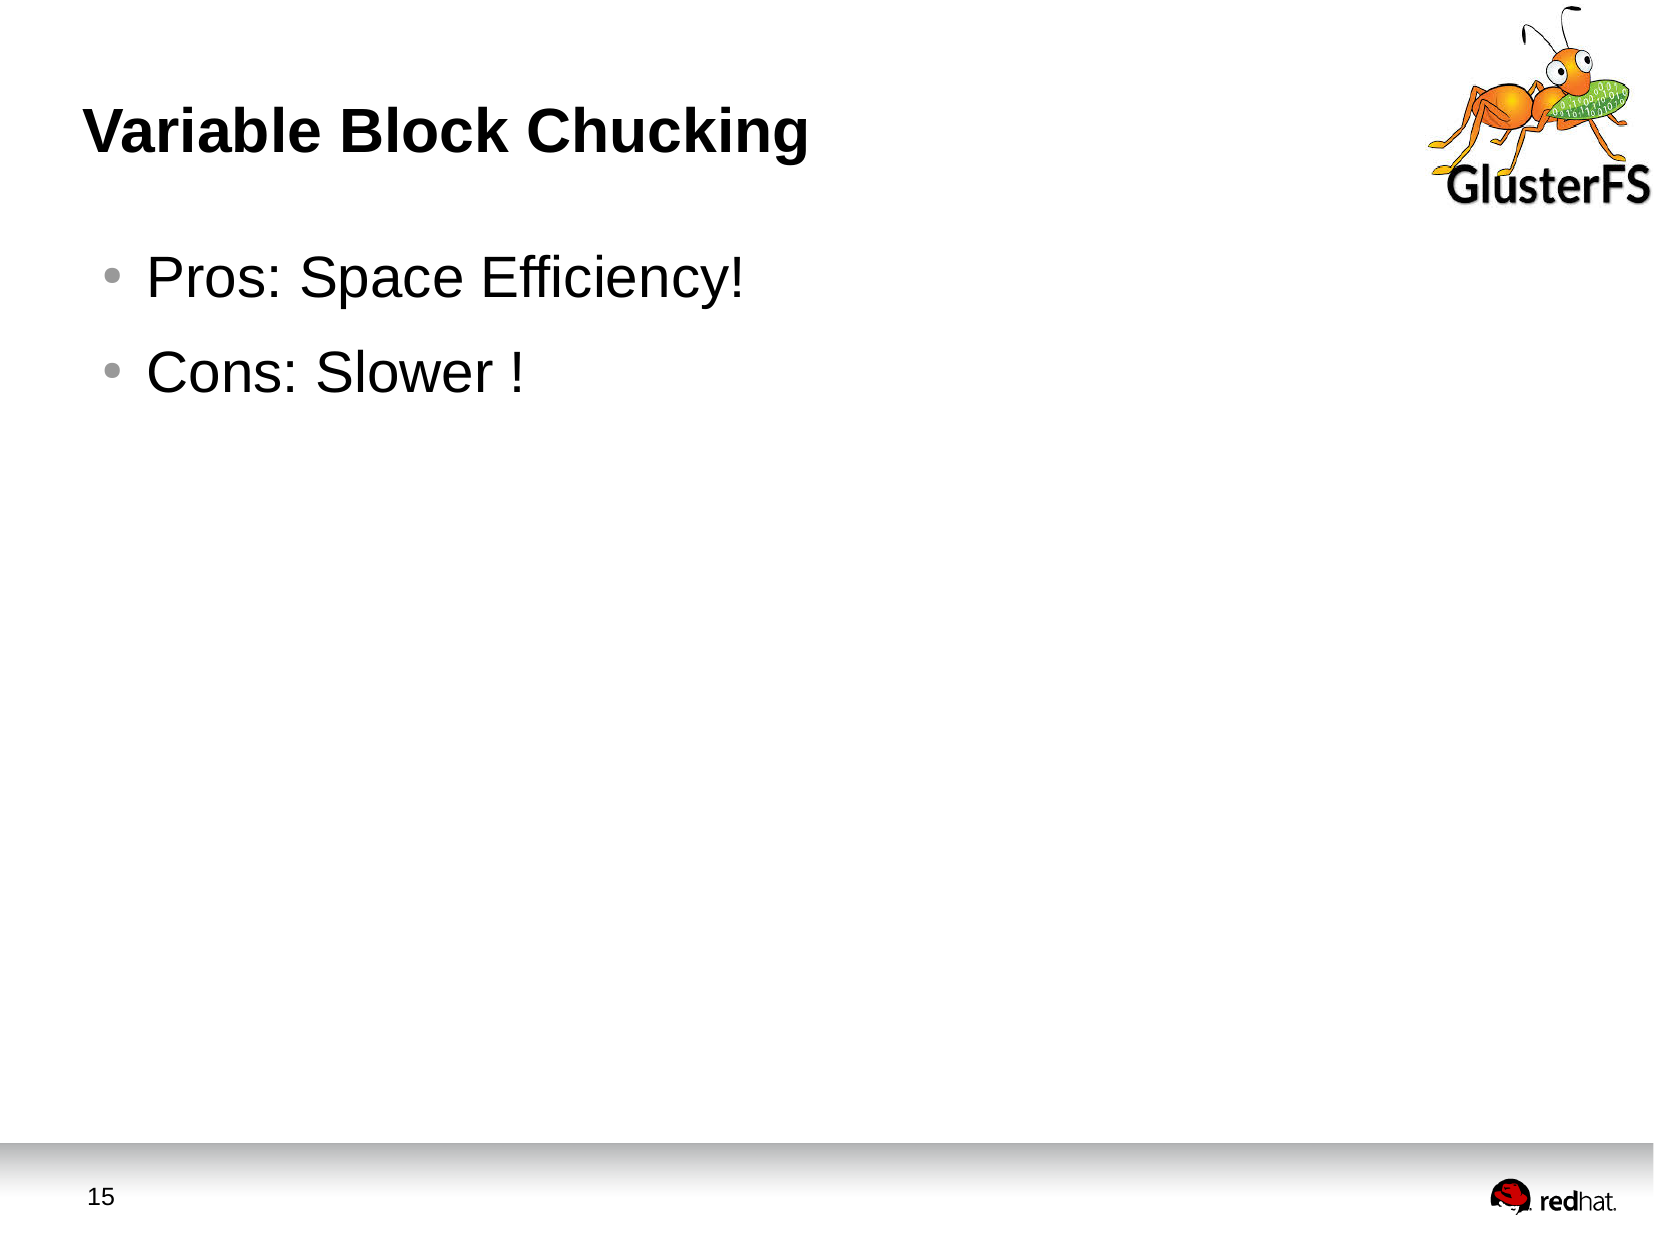

# Variable Block Chucking
Pros: Space Efficiency!
Cons: Slower !